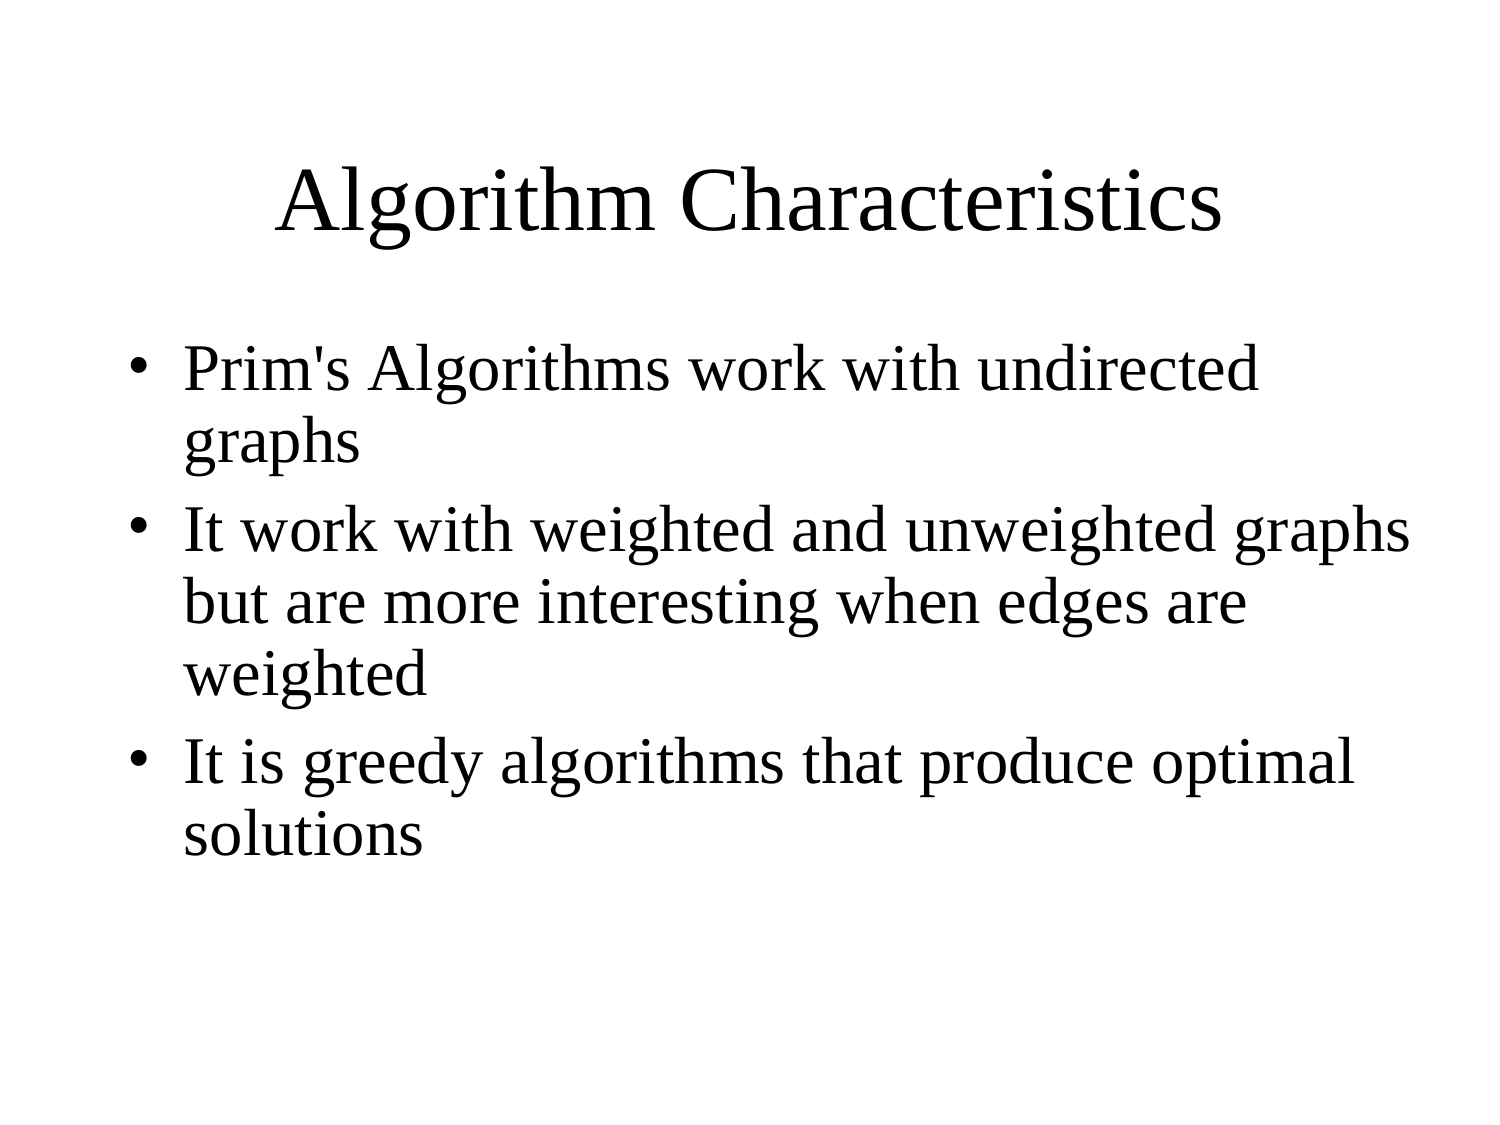

# Algorithm Characteristics
Prim's Algorithms work with undirected graphs
It work with weighted and unweighted graphs but are more interesting when edges are weighted
It is greedy algorithms that produce optimal solutions